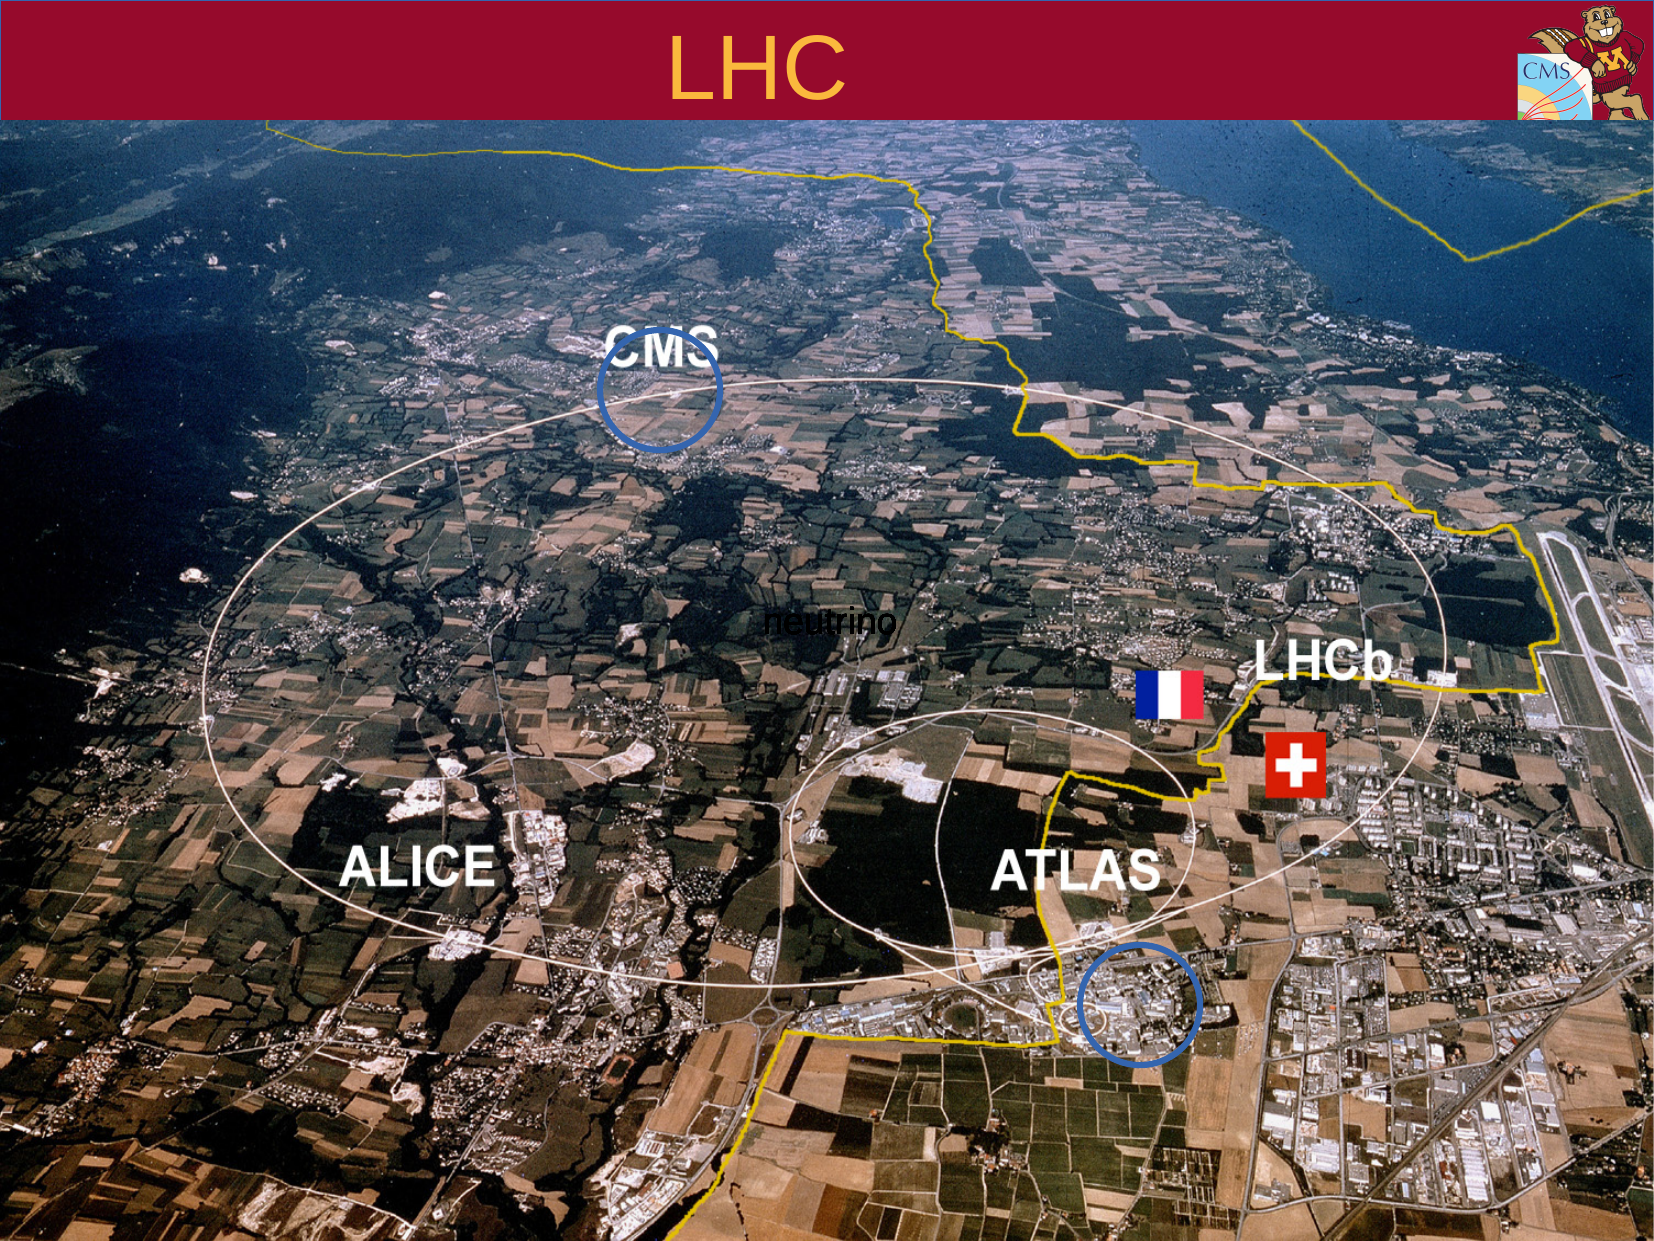

# LHC
neutrino
neutrino
neutrino
neutrino
neutrino
neutrino
neutrino
neutrino
neutrino
neutrino
neutrino
neutrino
14